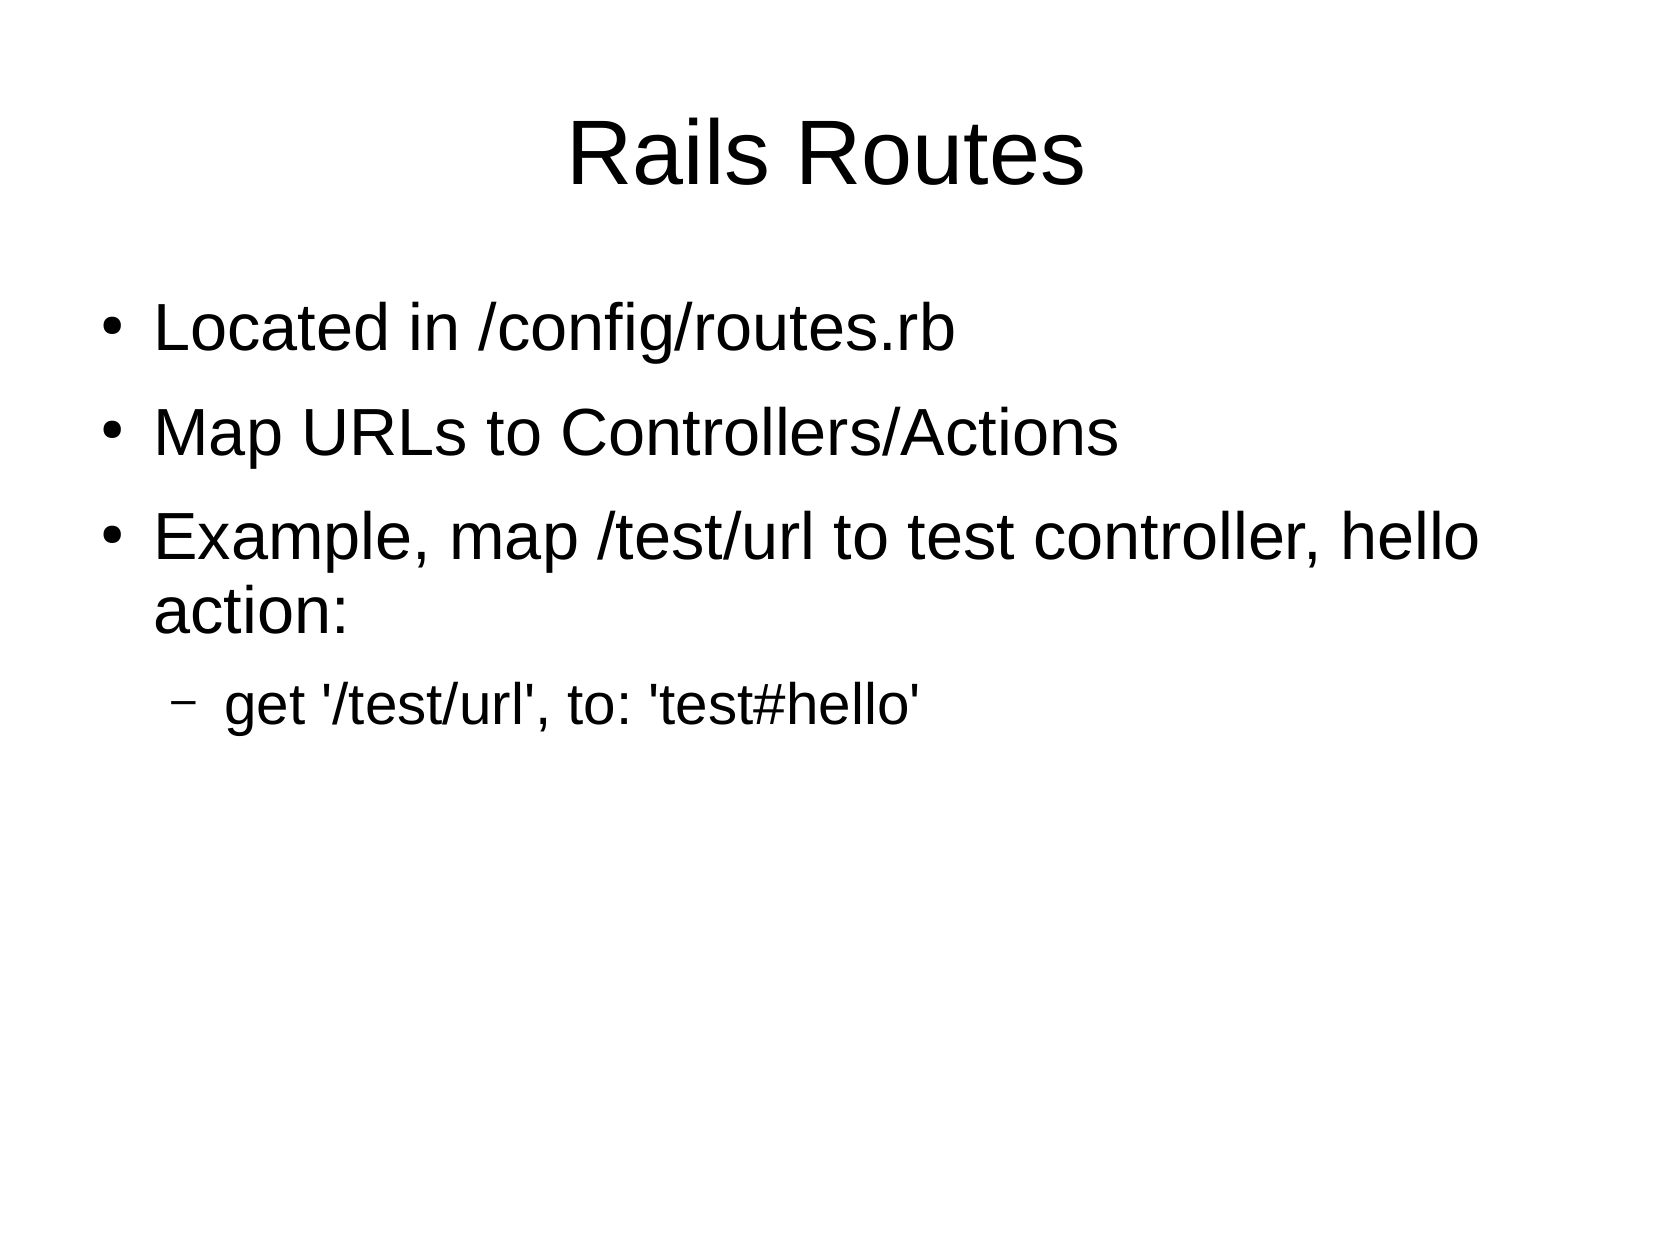

# Rails Routes
Located in /config/routes.rb
Map URLs to Controllers/Actions
Example, map /test/url to test controller, hello action:
get '/test/url', to: 'test#hello'